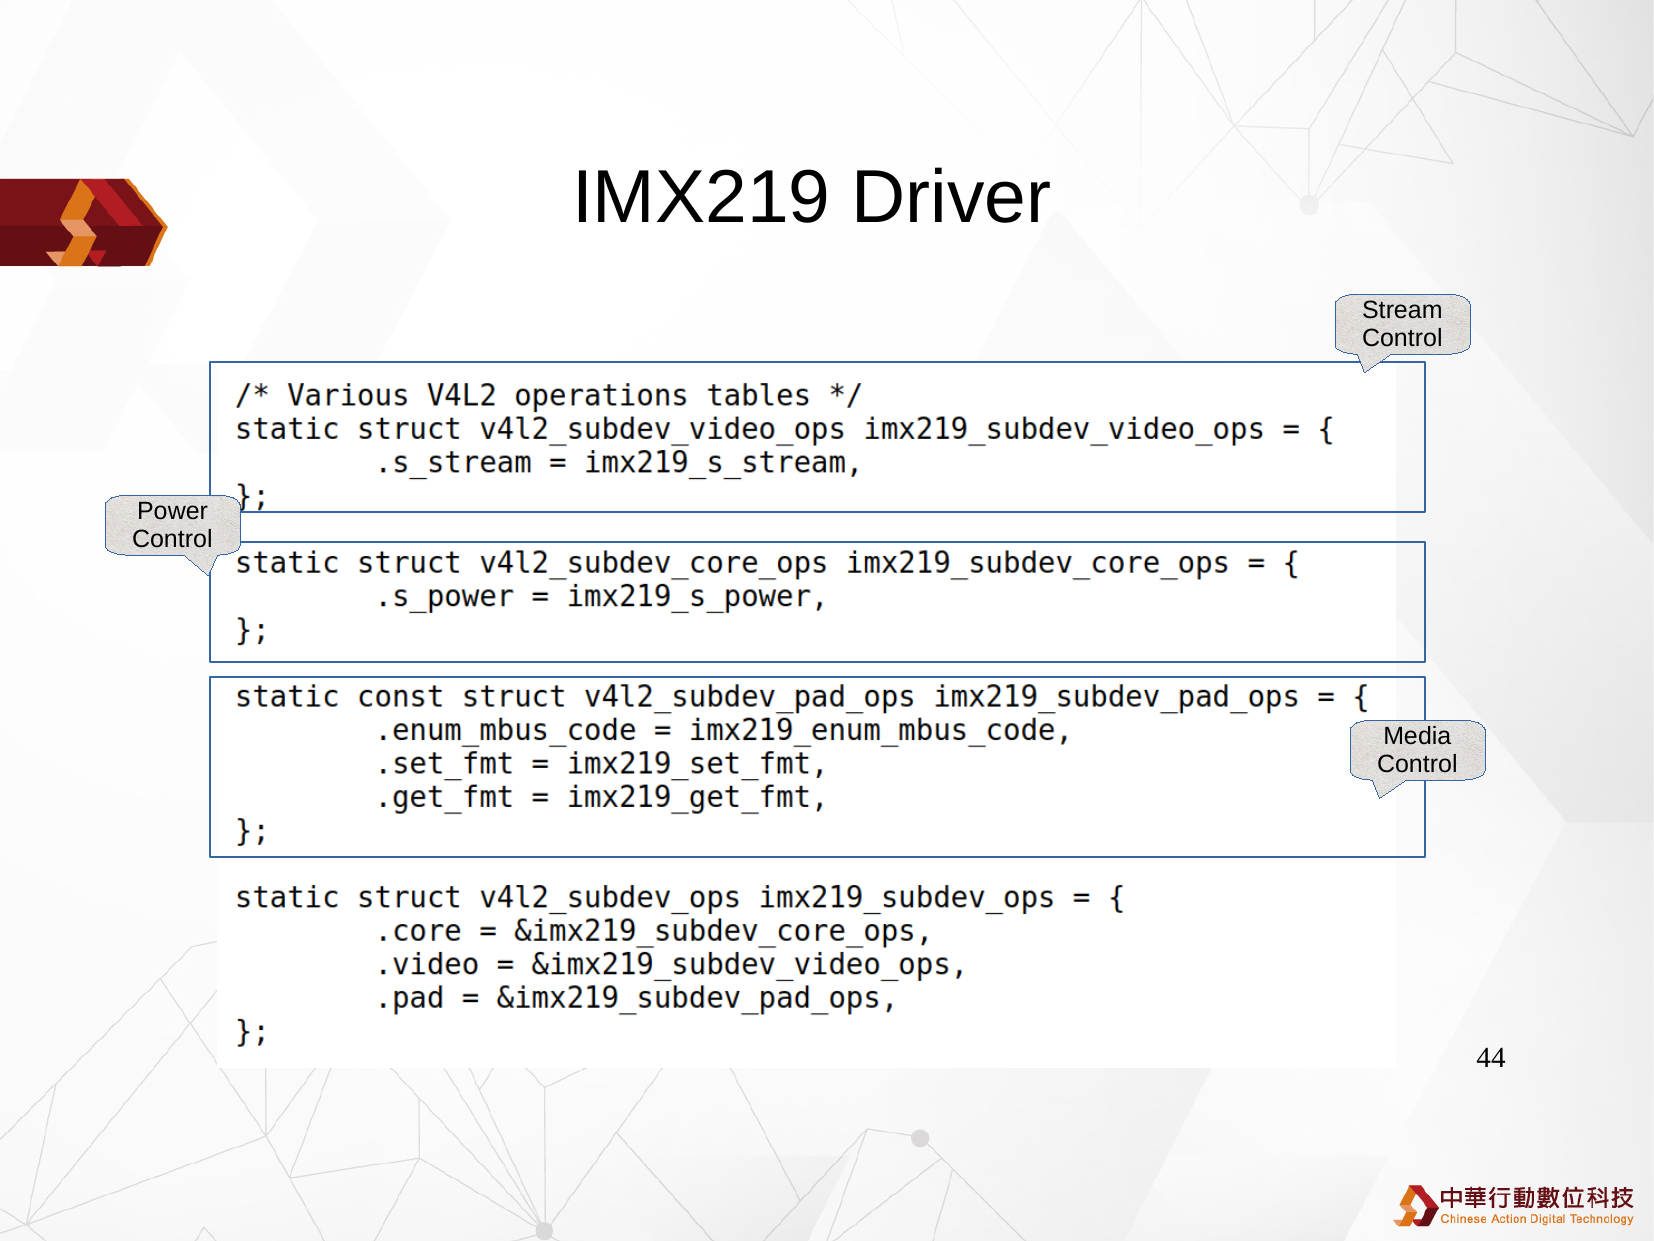

# IMX219 Driver
Stream
Control
Power
Control
Media
Control
44